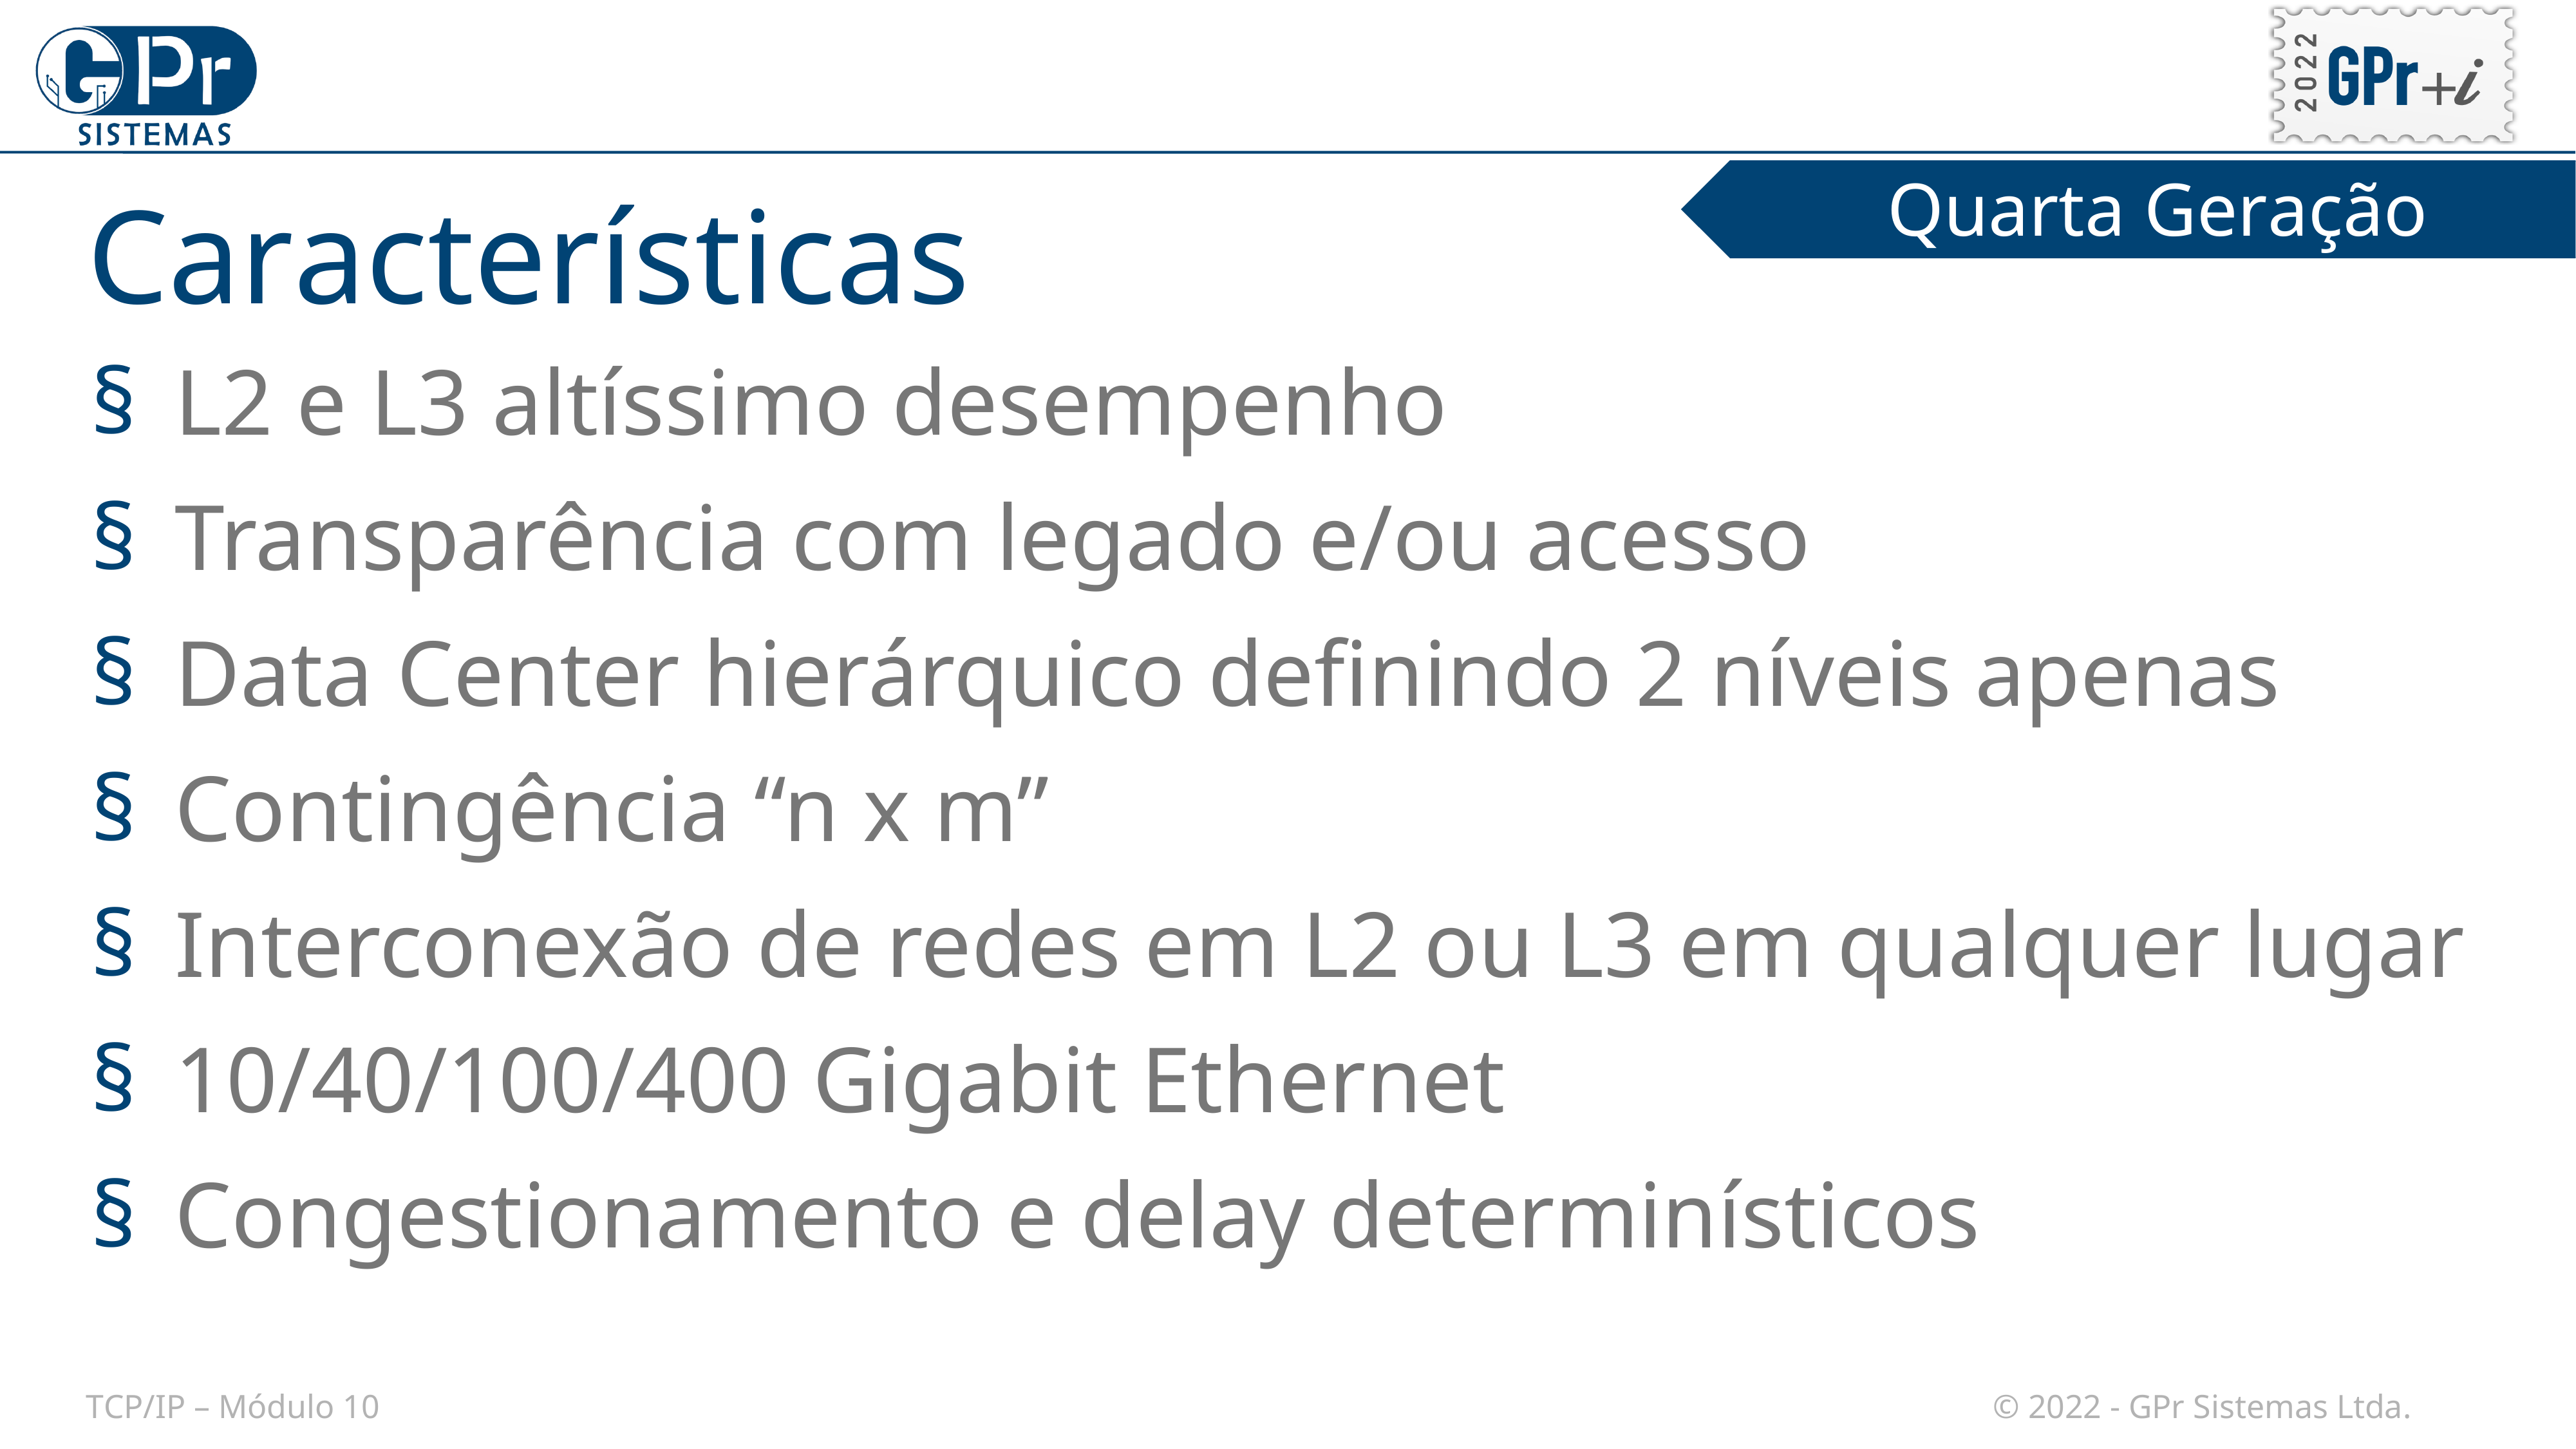

Quarta Geração
Características
# L2 e L3 altíssimo desempenho
Transparência com legado e/ou acesso
Data Center hierárquico definindo 2 níveis apenas
Contingência “n x m”
Interconexão de redes em L2 ou L3 em qualquer lugar
10/40/100/400 Gigabit Ethernet
Congestionamento e delay determinísticos